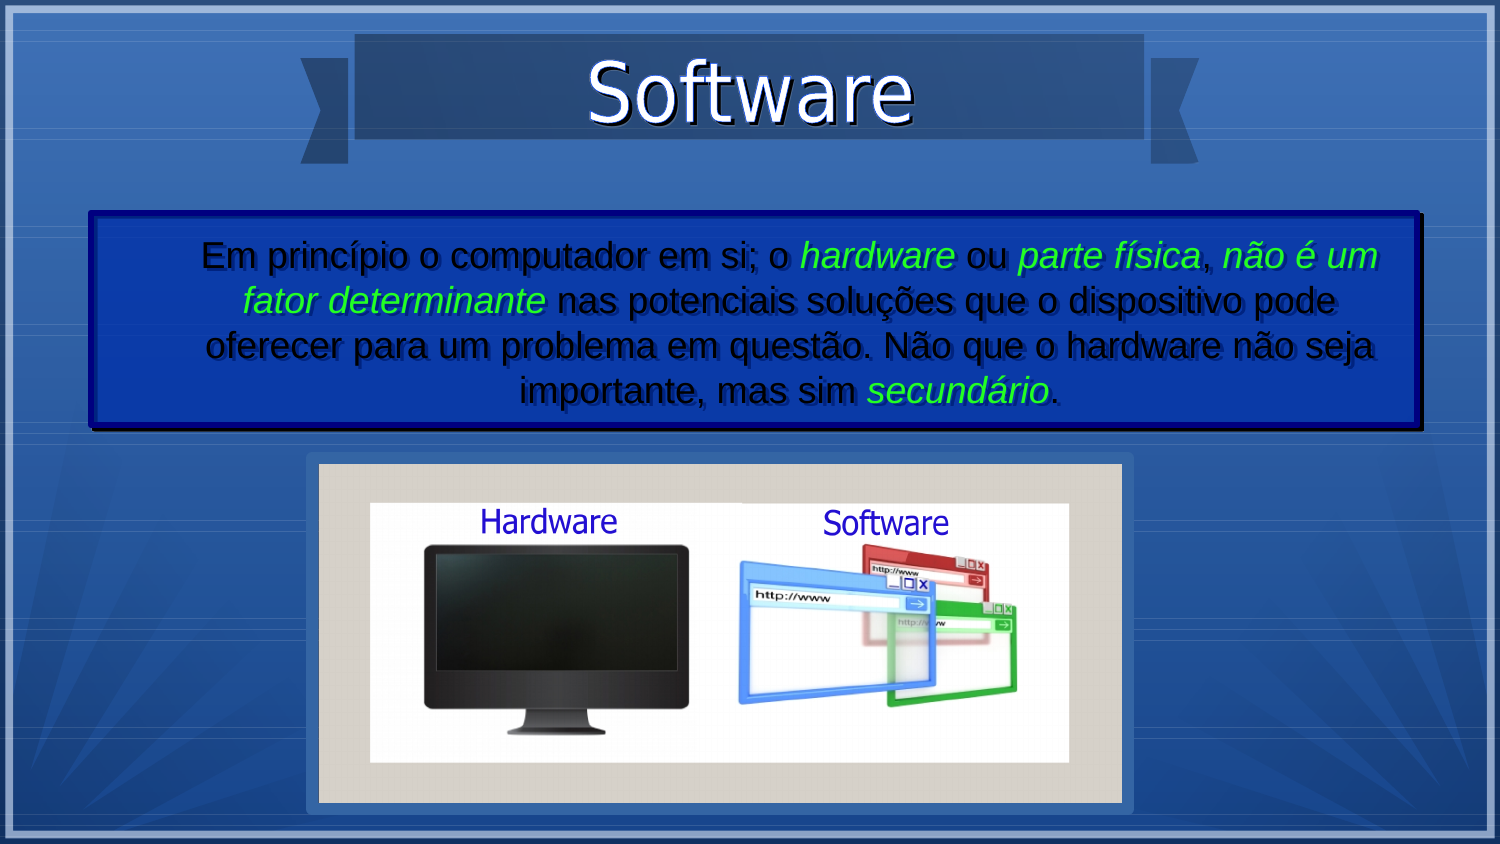

# Software
Em princípio o computador em si; o hardware ou parte física, não é um fator determinante nas potenciais soluções que o dispositivo pode oferecer para um problema em questão. Não que o hardware não seja importante, mas sim secundário.